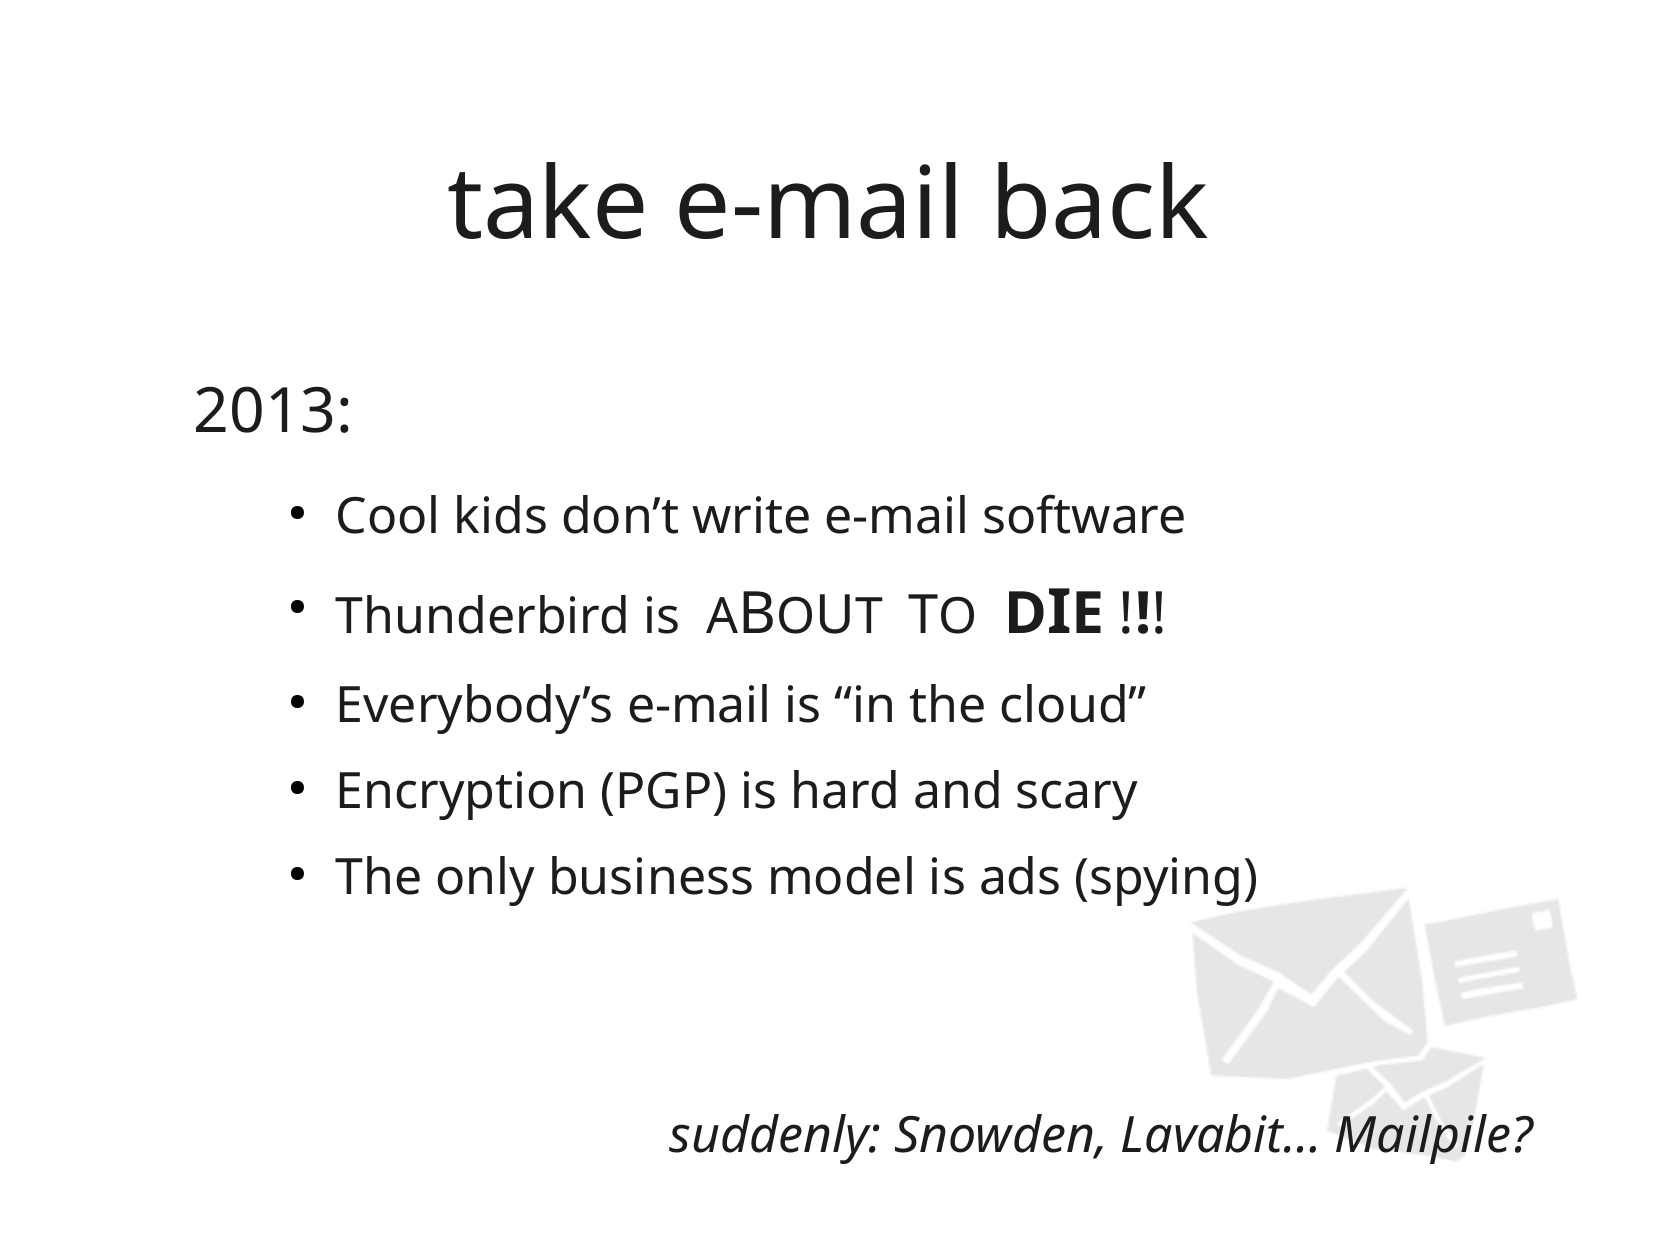

# take e-mail back
2013:
Cool kids don’t write e-mail software
Thunderbird is ABOUT TO DIE !!!
Everybody’s e-mail is “in the cloud”
Encryption (PGP) is hard and scary
The only business model is ads (spying)
suddenly: Snowden, Lavabit… Mailpile?